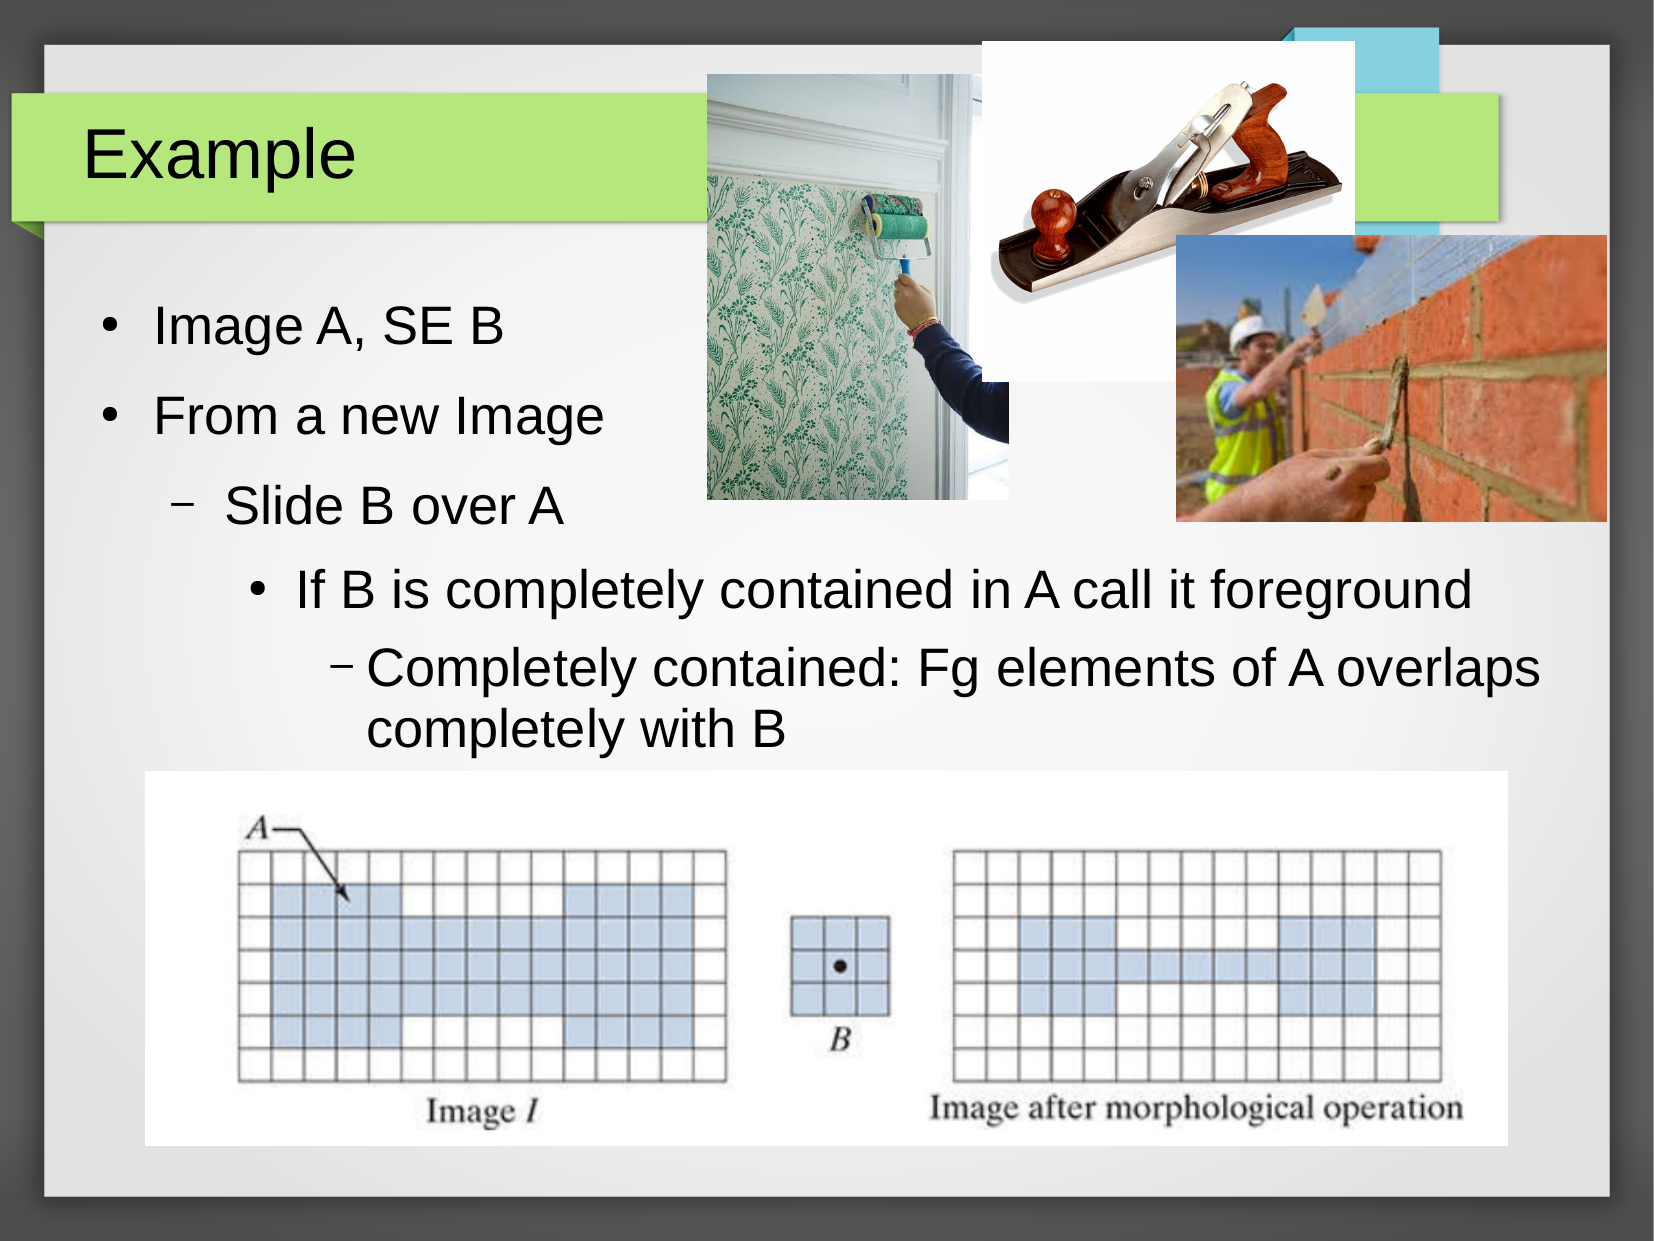

# Example
Image A, SE B
From a new Image
Slide B over A
If B is completely contained in A call it foreground
Completely contained: Fg elements of A overlaps completely with B